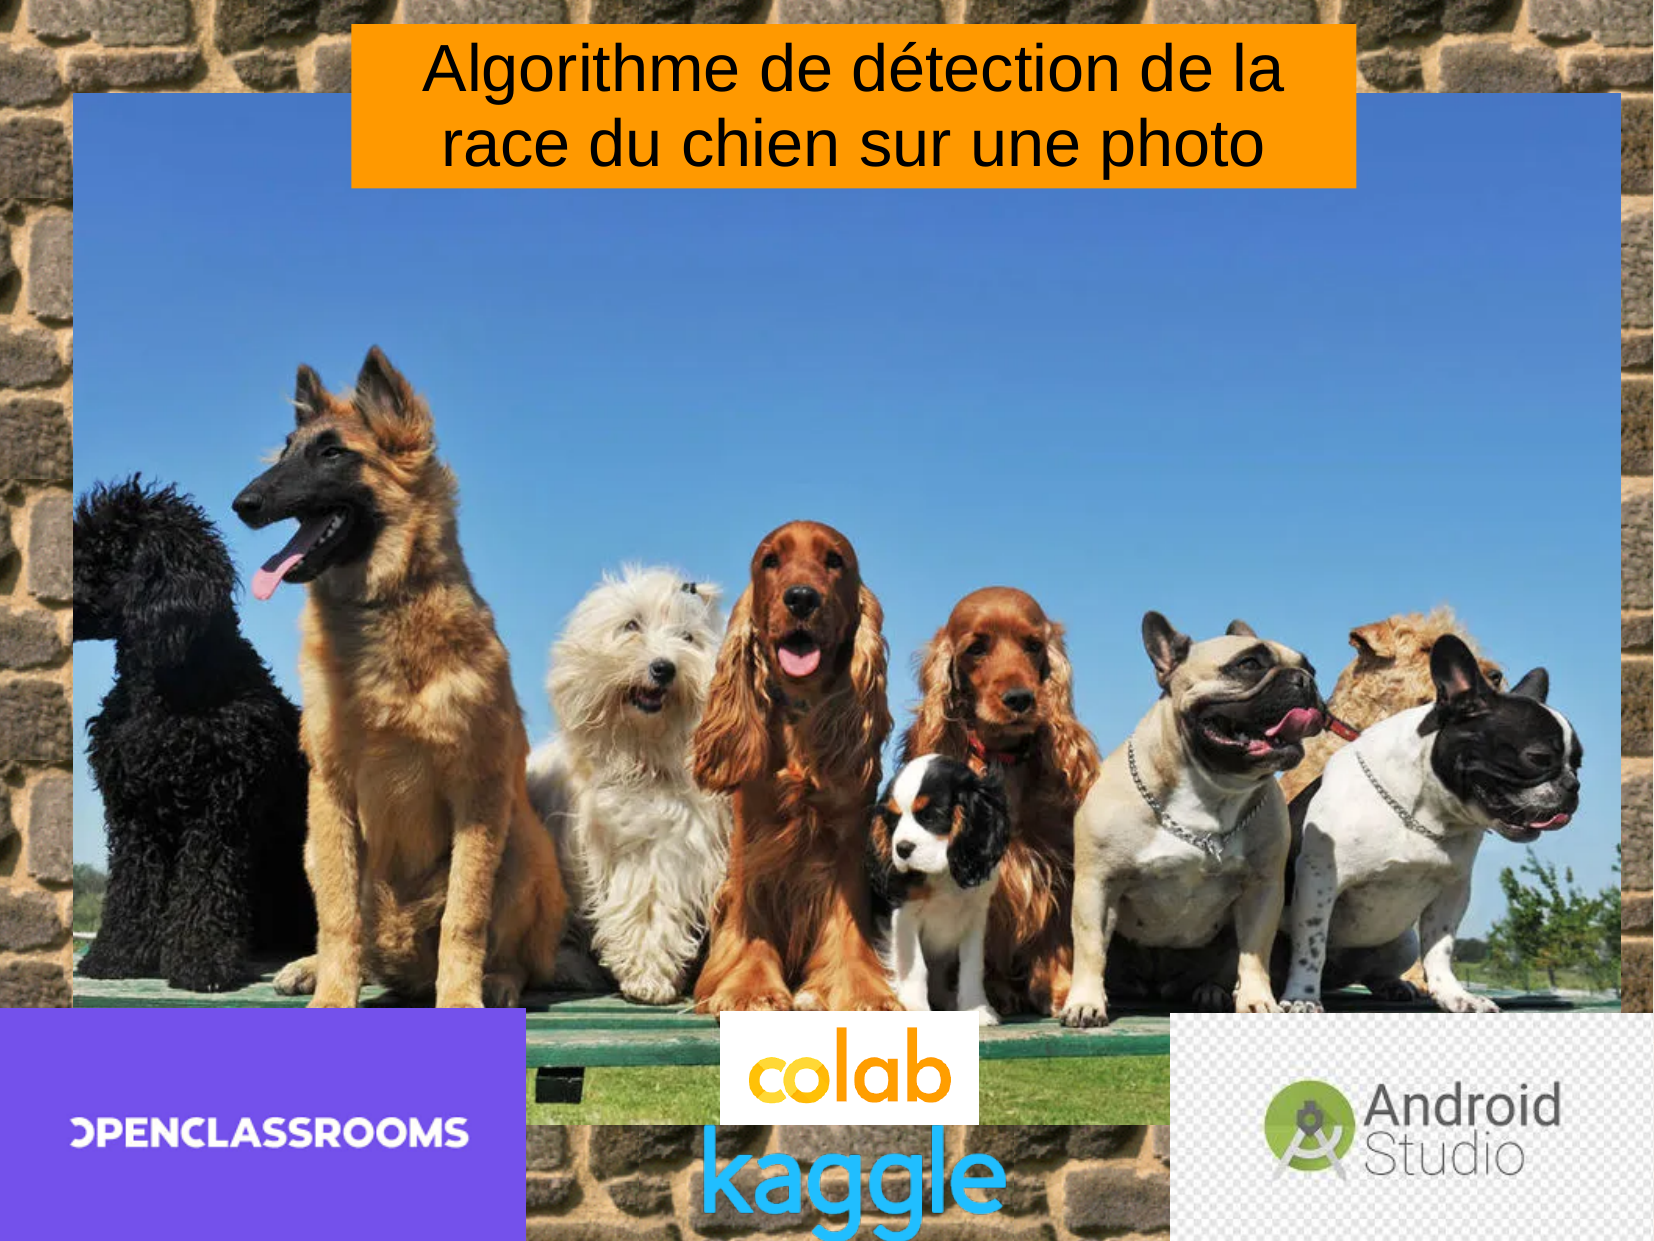

Algorithme de détection de la race du chien sur une photo